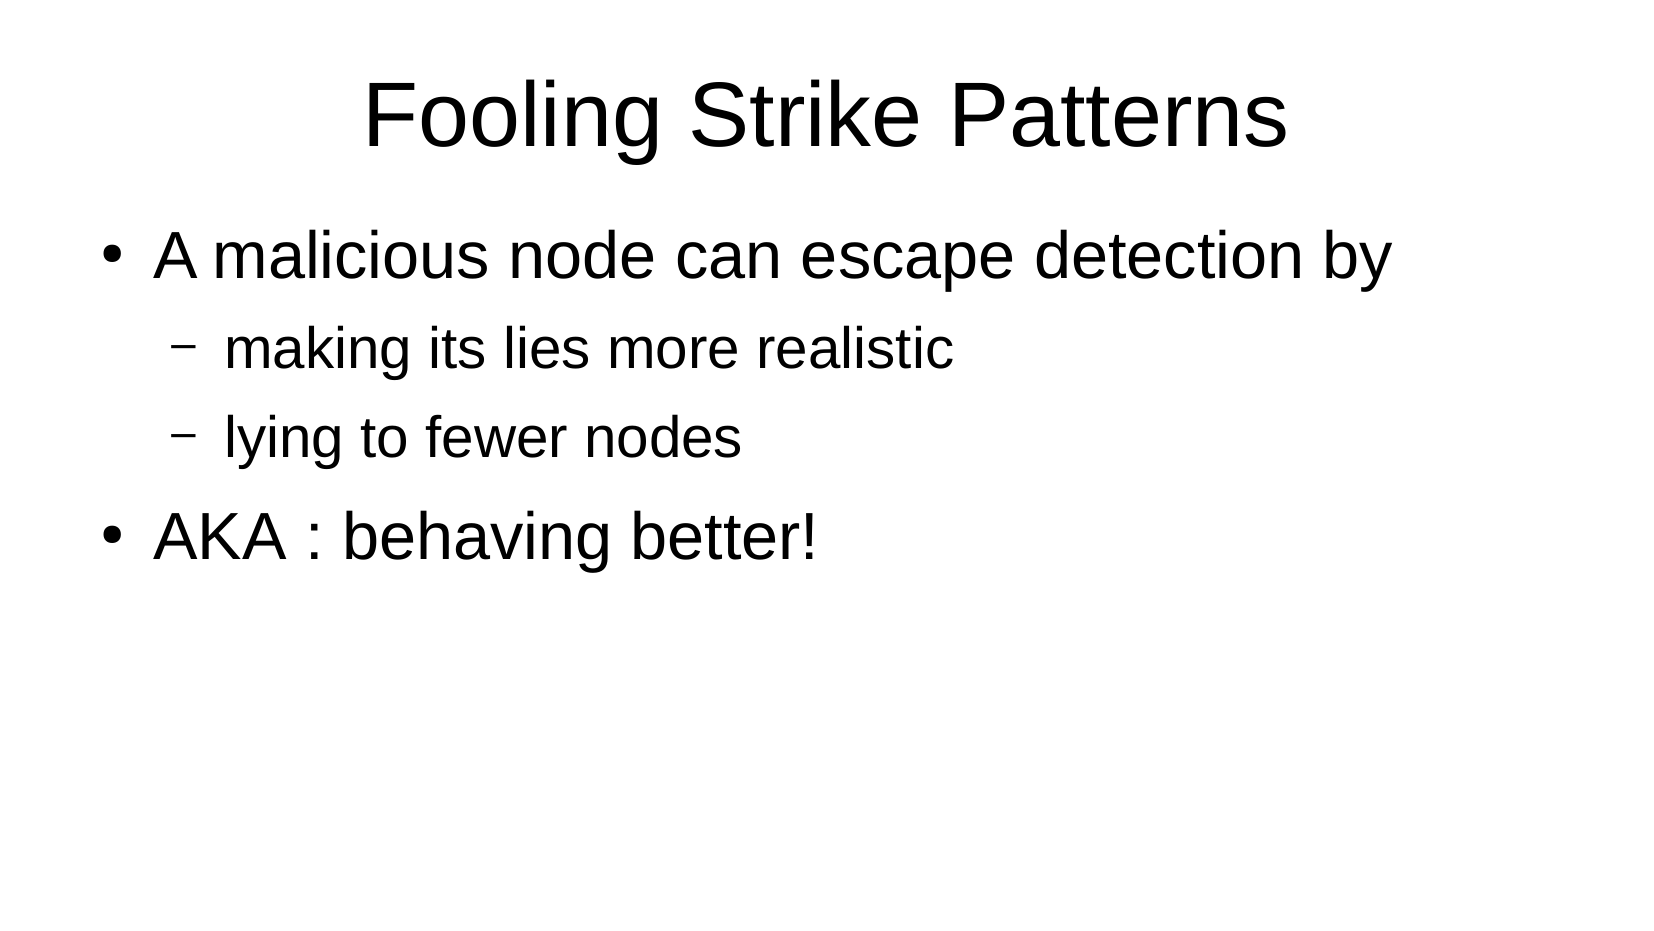

# Fooling Strike Patterns
A malicious node can escape detection by
making its lies more realistic
lying to fewer nodes
AKA : behaving better!